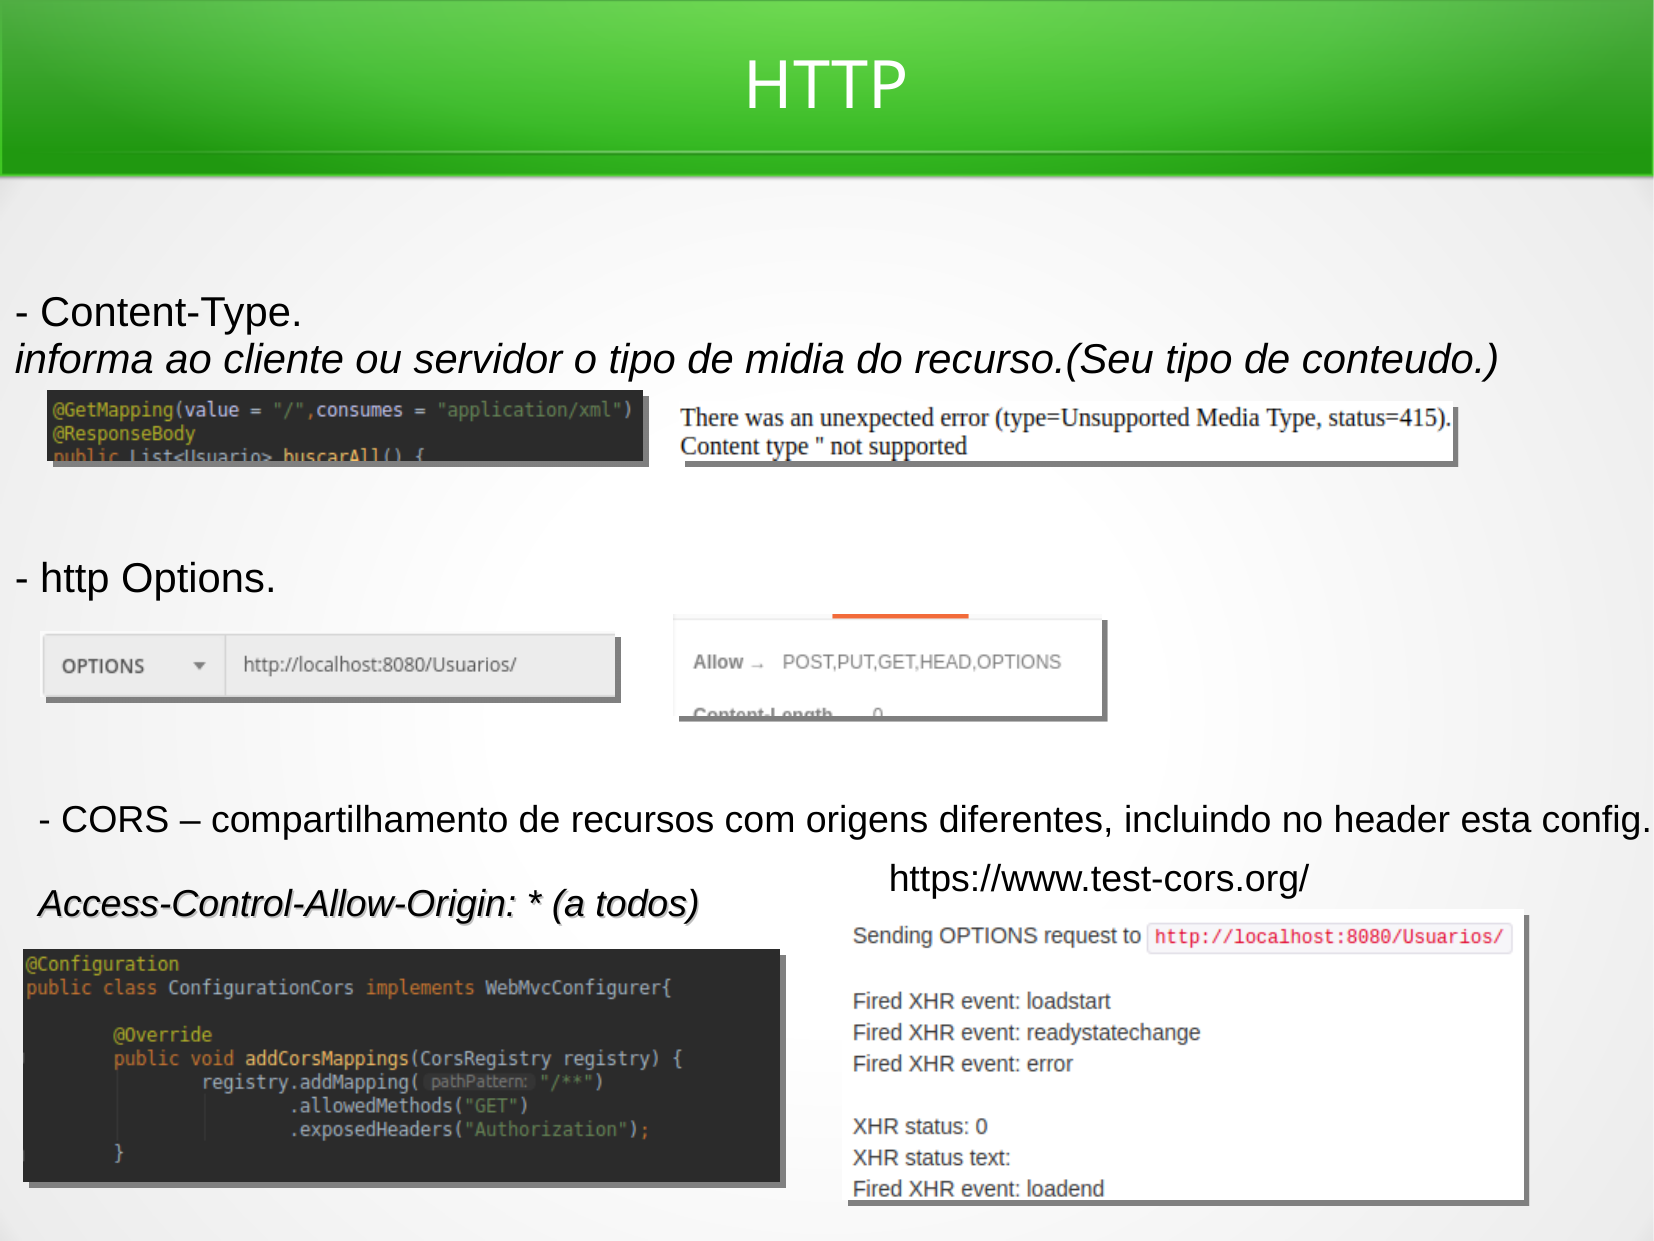

# HTTP
- Content-Type.
informa ao cliente ou servidor o tipo de midia do recurso.(Seu tipo de conteudo.)
- http Options.
- CORS – compartilhamento de recursos com origens diferentes, incluindo no header esta config.
Access-Control-Allow-Origin: * (a todos)
https://www.test-cors.org/